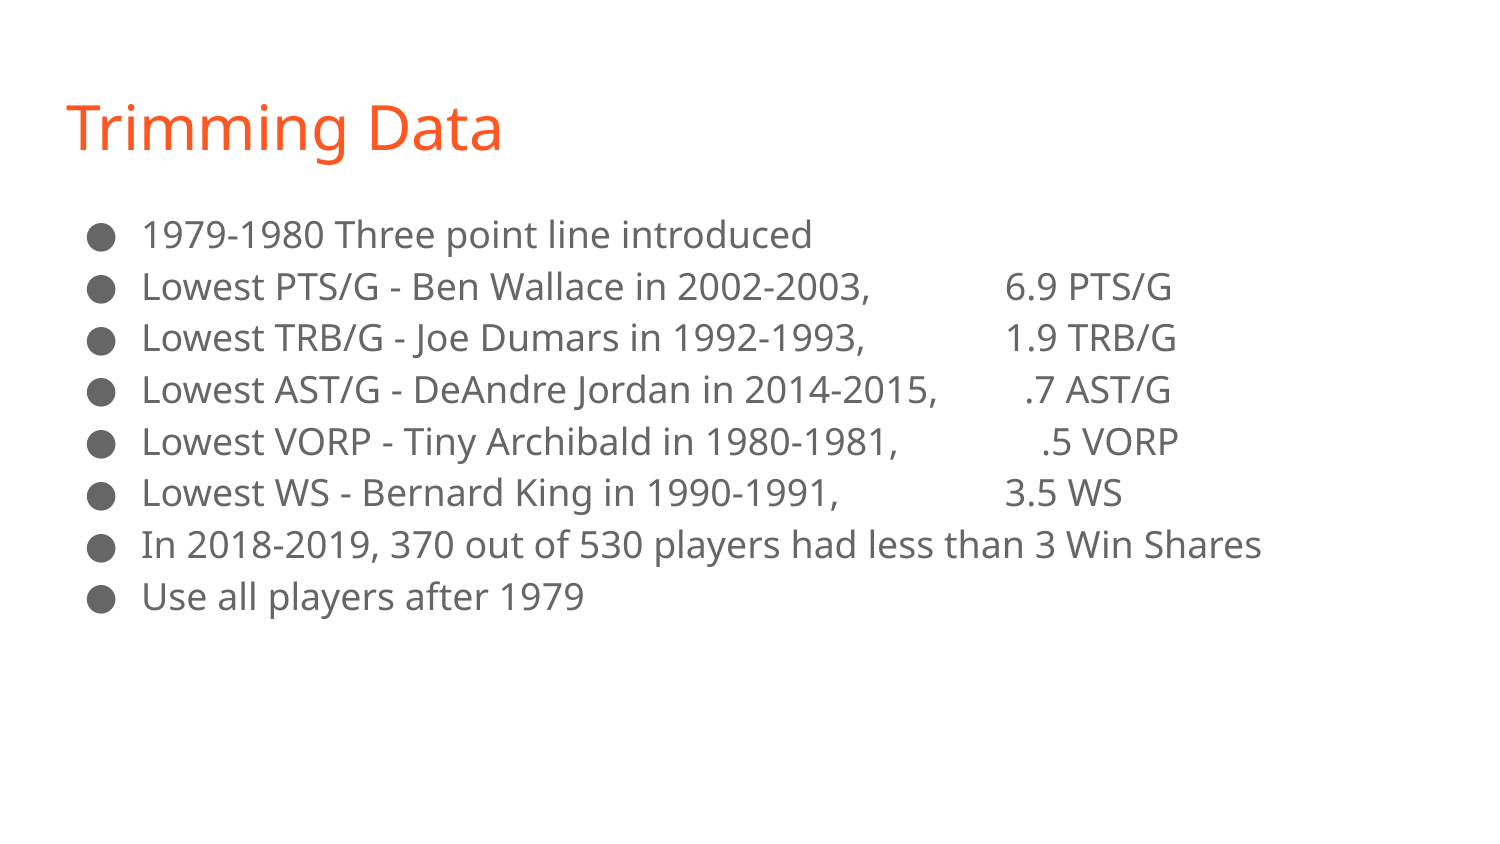

# Trimming Data
1979-1980 Three point line introduced
Lowest PTS/G - Ben Wallace in 2002-2003,		 6.9 PTS/G
Lowest TRB/G - Joe Dumars in 1992-1993, 		 1.9 TRB/G
Lowest AST/G - DeAndre Jordan in 2014-2015, 	 .7 AST/G
Lowest VORP - Tiny Archibald in 1980-1981, 		.5 VORP
Lowest WS - Bernard King in 1990-1991, 		 3.5 WS
In 2018-2019, 370 out of 530 players had less than 3 Win Shares
Use all players after 1979